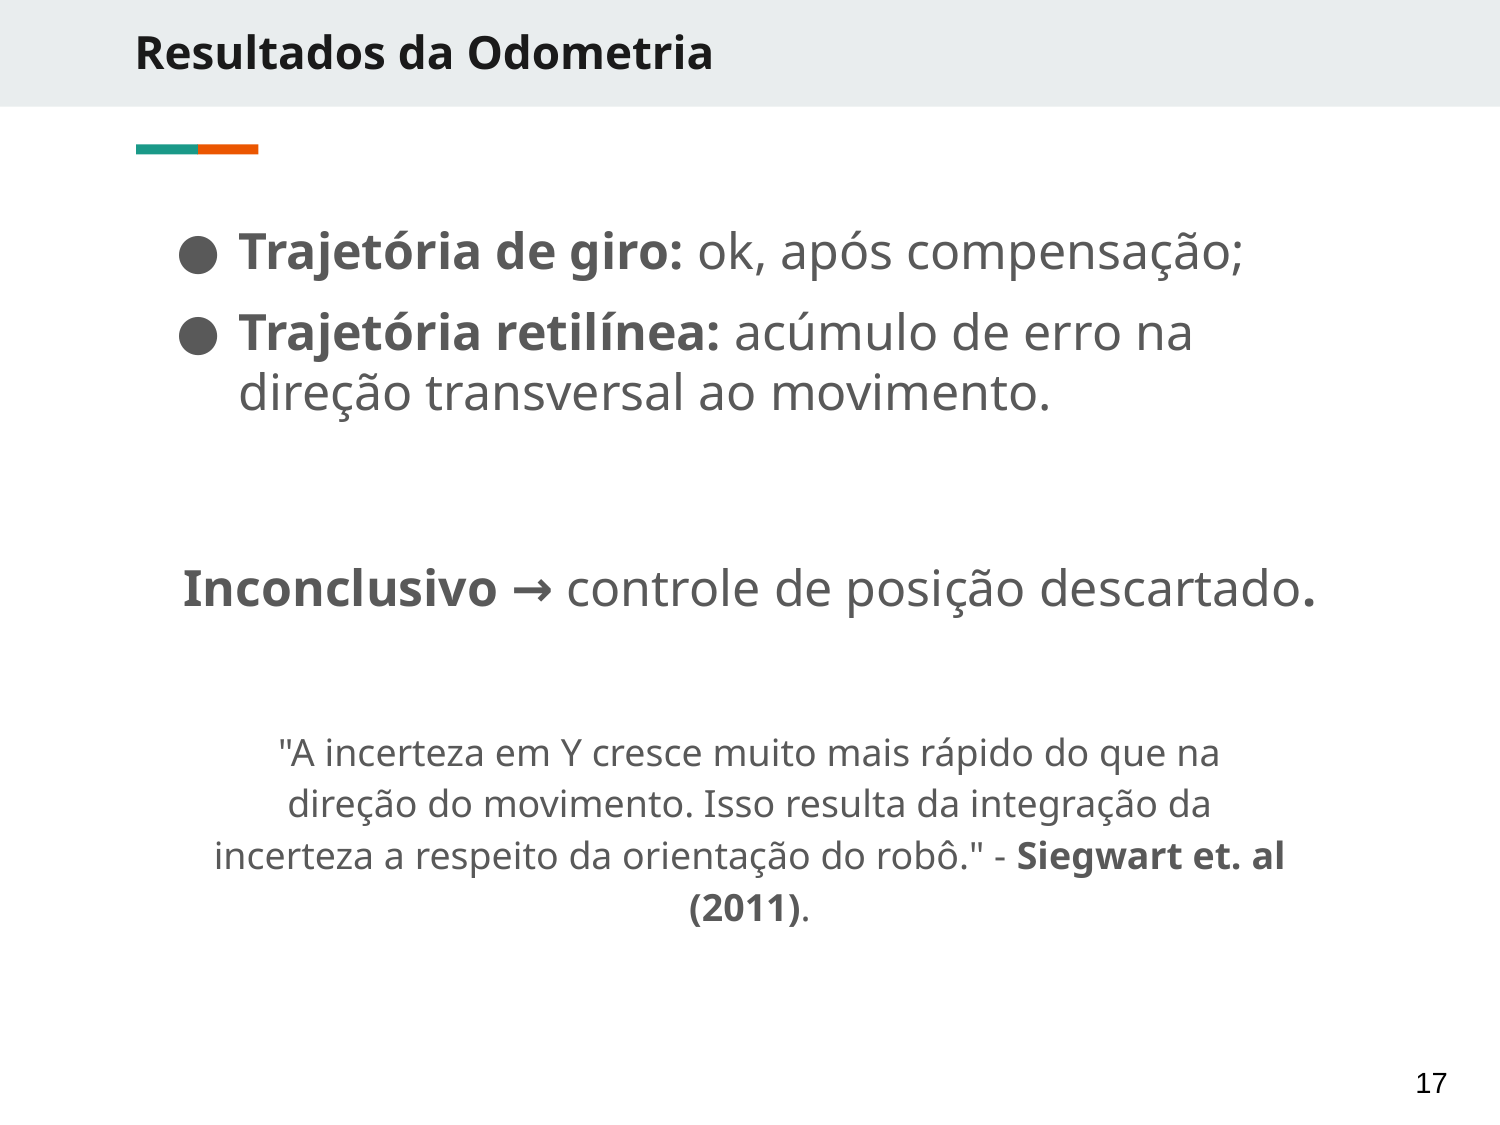

# Resultados da Odometria
Trajetória de giro: ok, após compensação;
Trajetória retilínea: acúmulo de erro na direção transversal ao movimento.
Inconclusivo → controle de posição descartado.
"A incerteza em Y cresce muito mais rápido do que na direção do movimento. Isso resulta da integração da incerteza a respeito da orientação do robô." - Siegwart et. al (2011).